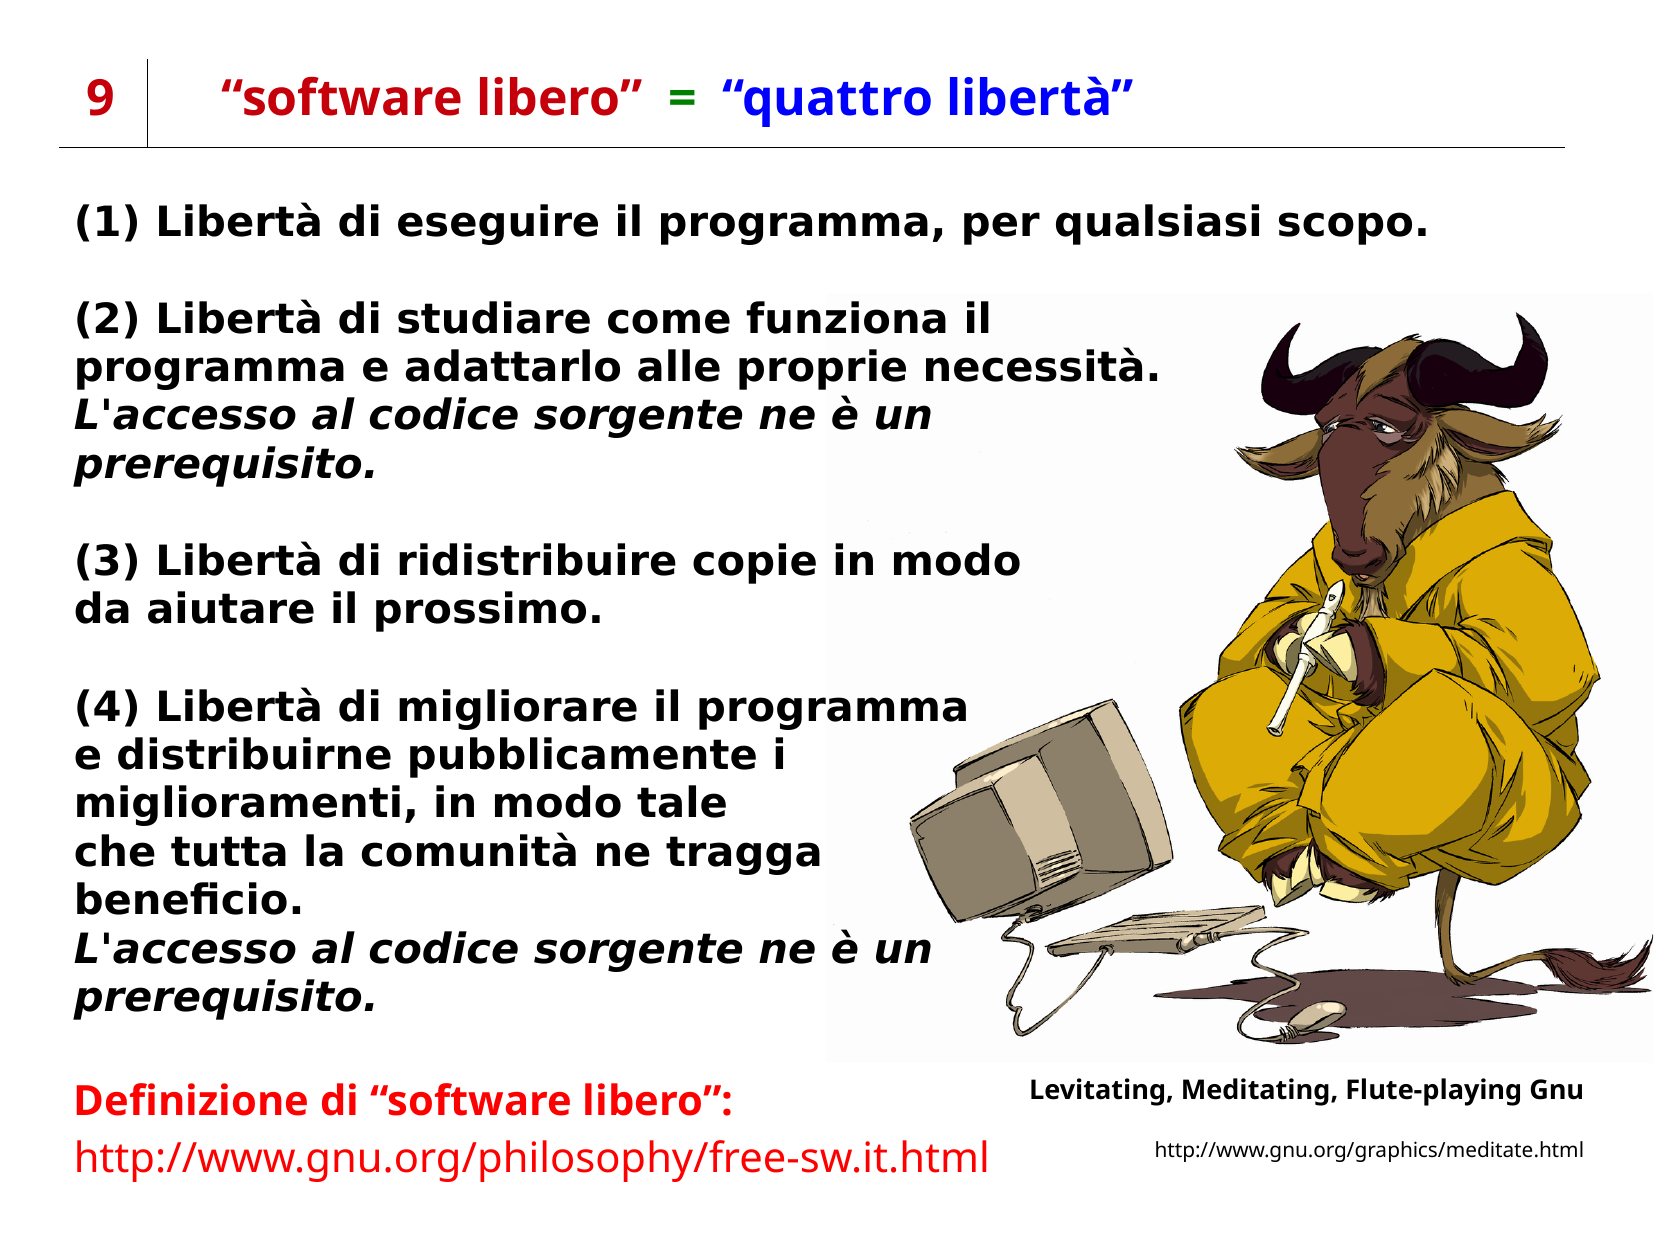

9		“software libero” = “quattro libertà”
 Libertà di eseguire il programma, per qualsiasi scopo.
 Libertà di studiare come funziona il
programma e adattarlo alle proprie necessità.
L'accesso al codice sorgente ne è un
prerequisito.
 Libertà di ridistribuire copie in modo
da aiutare il prossimo.
 Libertà di migliorare il programma
e distribuirne pubblicamente i
miglioramenti, in modo tale
che tutta la comunità ne tragga
beneficio.
L'accesso al codice sorgente ne è un
prerequisito.
Definizione di “software libero”:
http://www.gnu.org/philosophy/free-sw.it.html
Levitating, Meditating, Flute-playing Gnu
http://www.gnu.org/graphics/meditate.html